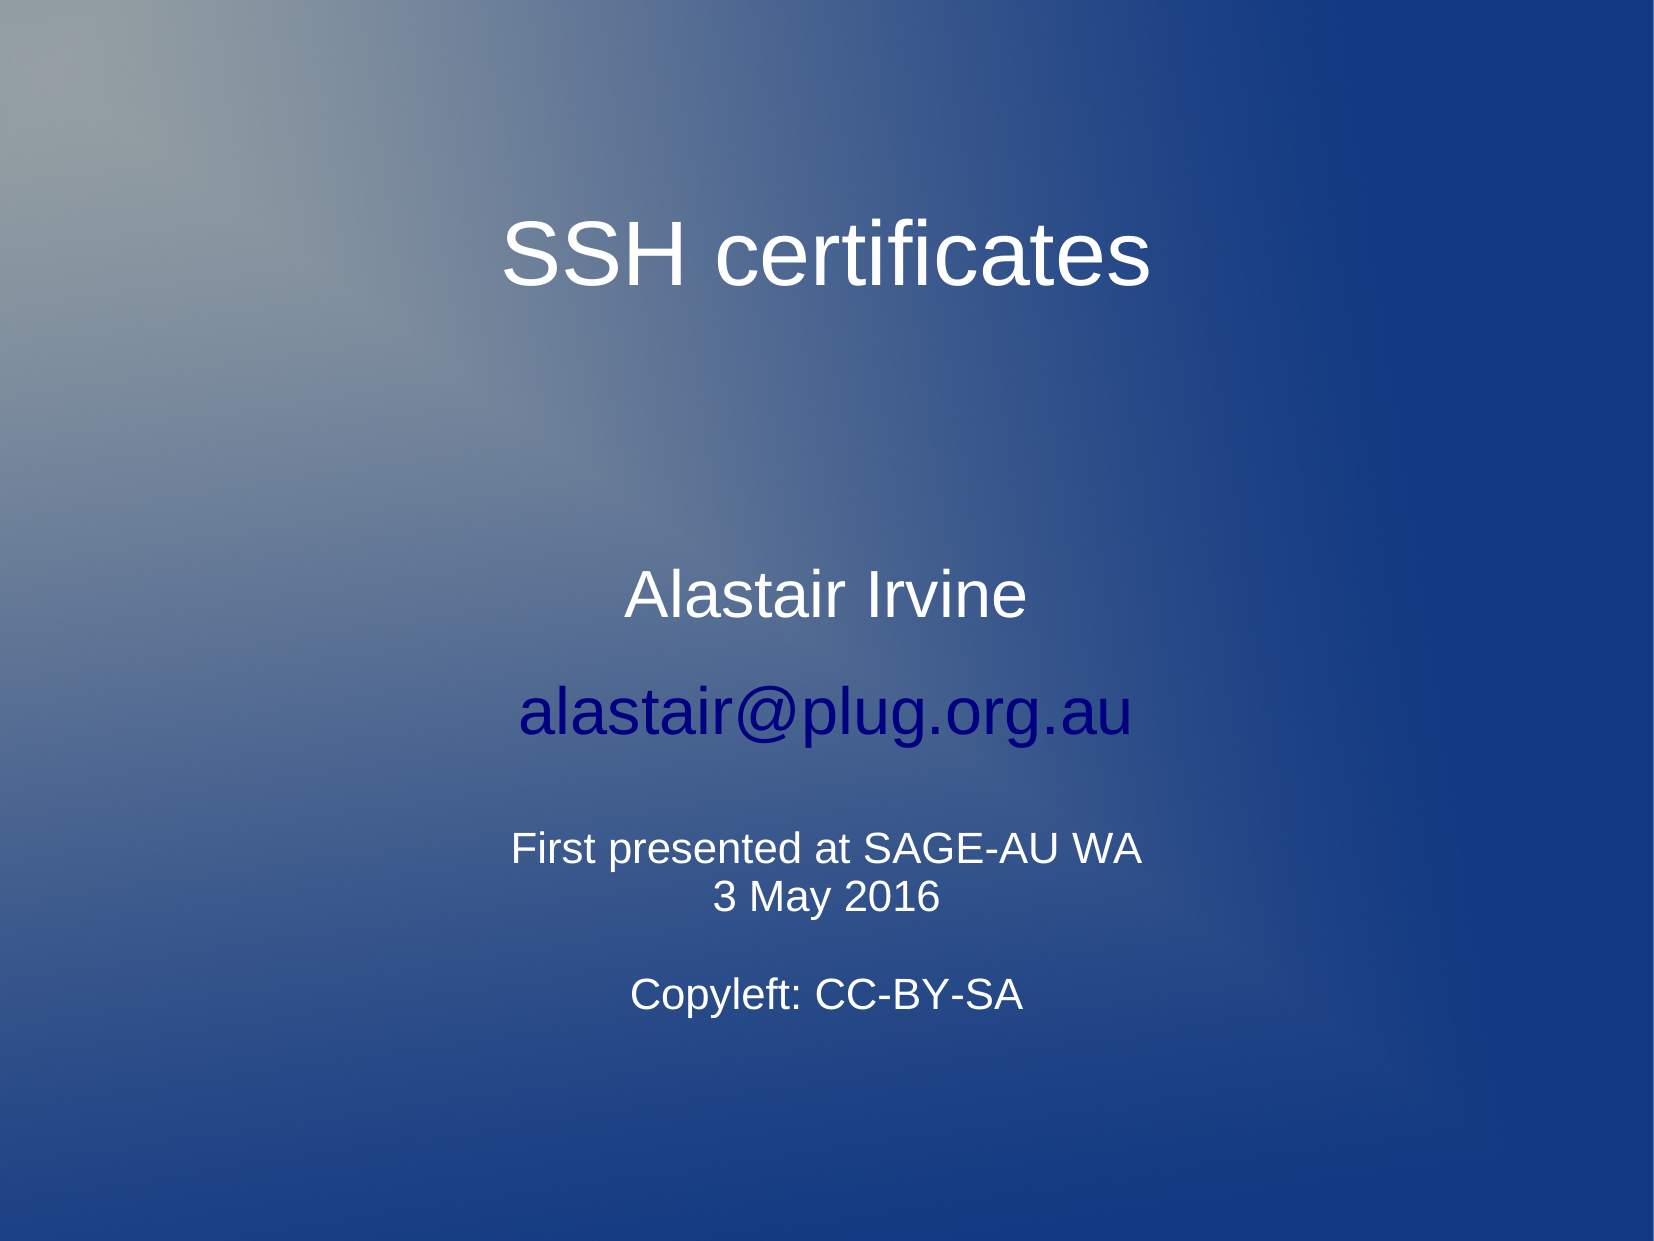

# SSH certificates
Alastair Irvine
alastair@plug.org.au
First presented at SAGE-AU WA
3 May 2016
Copyleft: CC-BY-SA